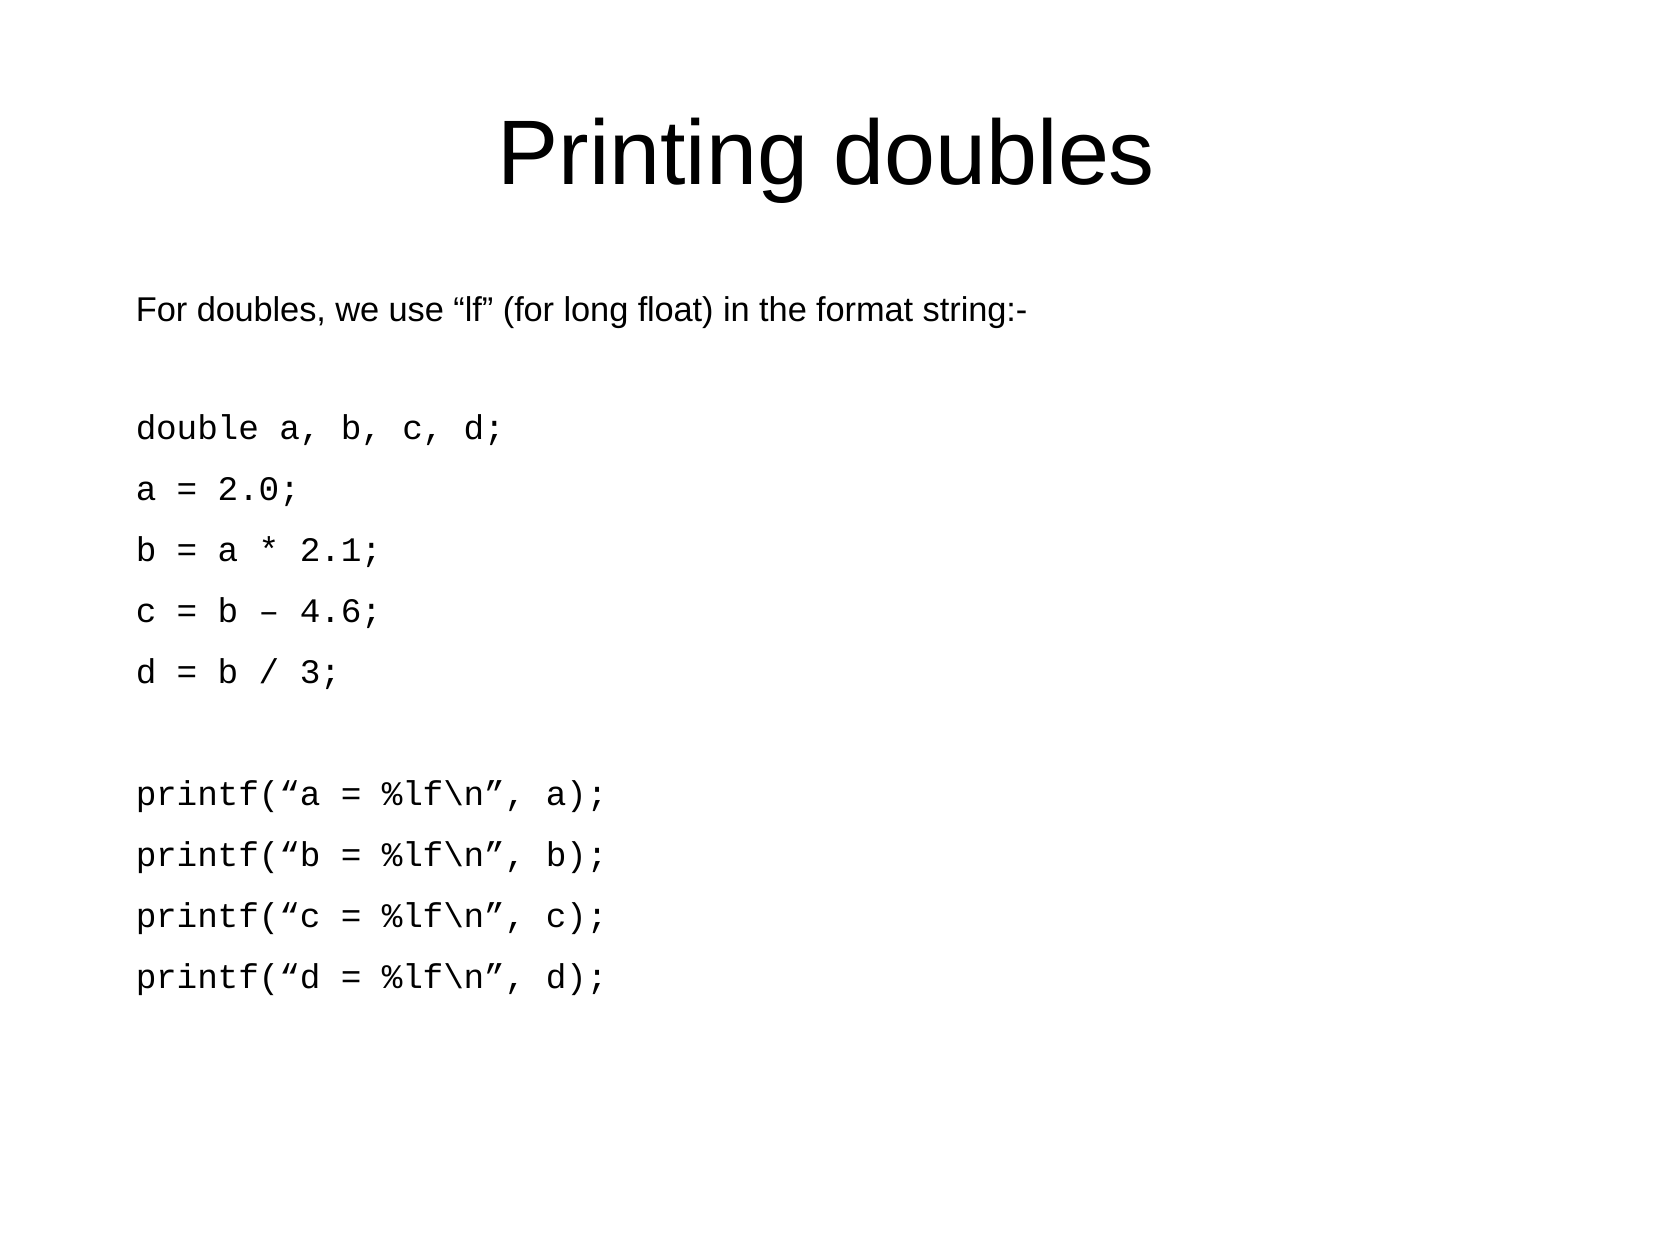

# Printing doubles
For doubles, we use “lf” (for long float) in the format string:-
double a, b, c, d;
a = 2.0;
b = a * 2.1;
c = b – 4.6;
d = b / 3;
printf(“a = %lf\n”, a);
printf(“b = %lf\n”, b);
printf(“c = %lf\n”, c);
printf(“d = %lf\n”, d);